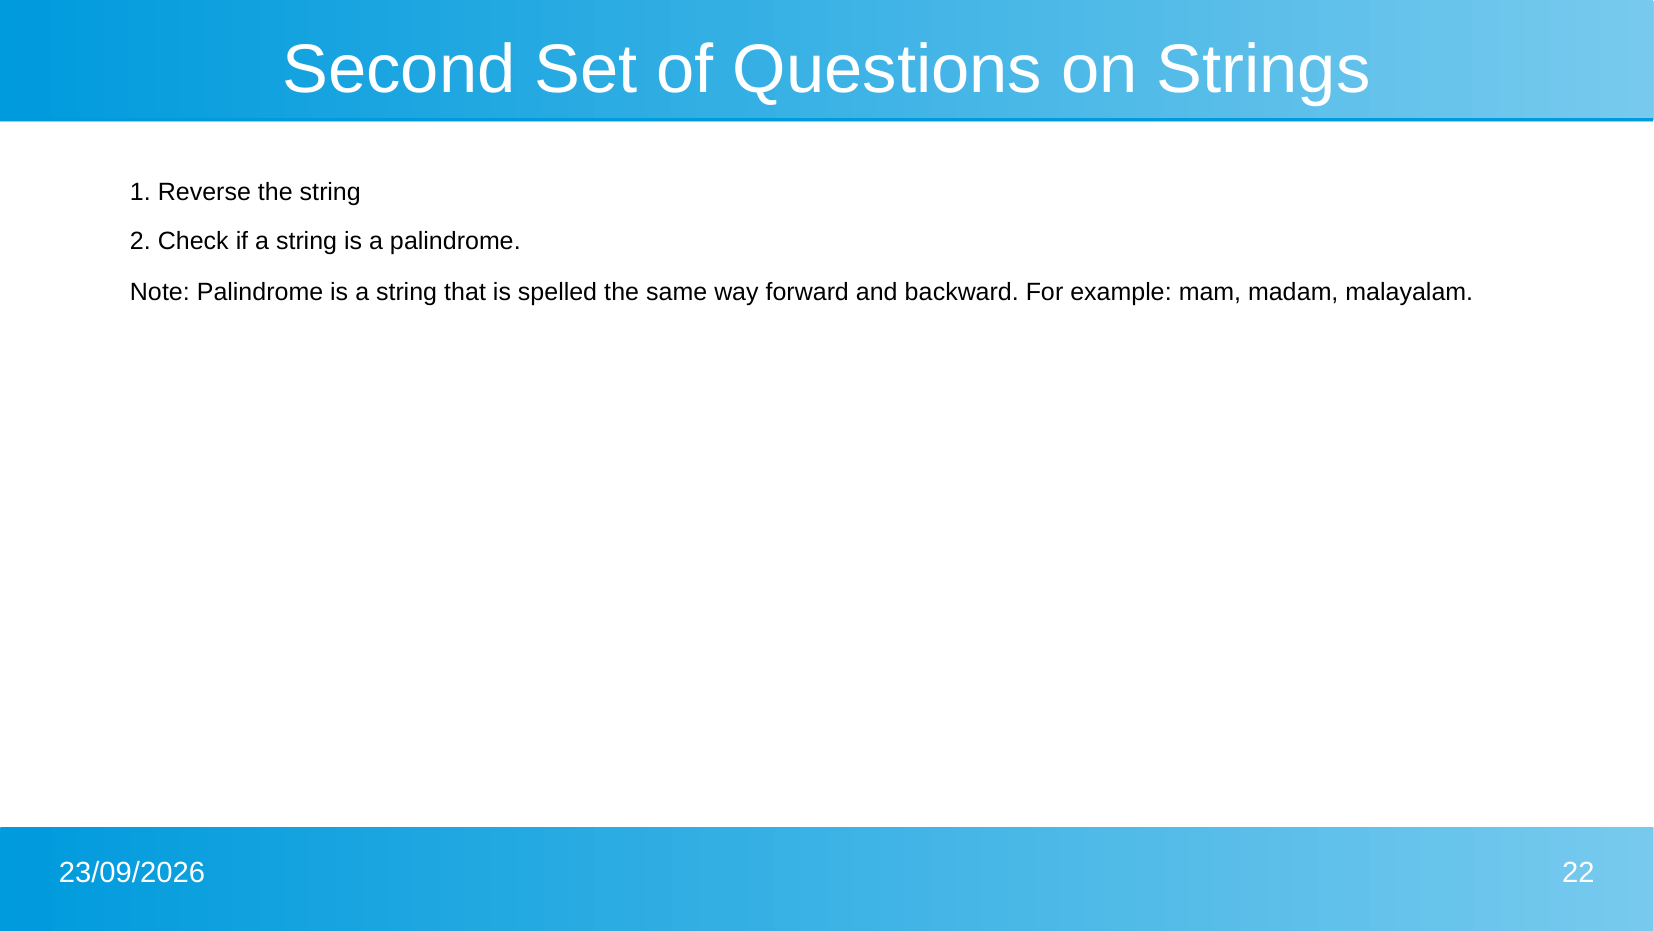

# Second Set of Questions on Strings
1. Reverse the string
2. Check if a string is a palindrome.
Note: Palindrome is a string that is spelled the same way forward and backward. For example: mam, madam, malayalam.
22